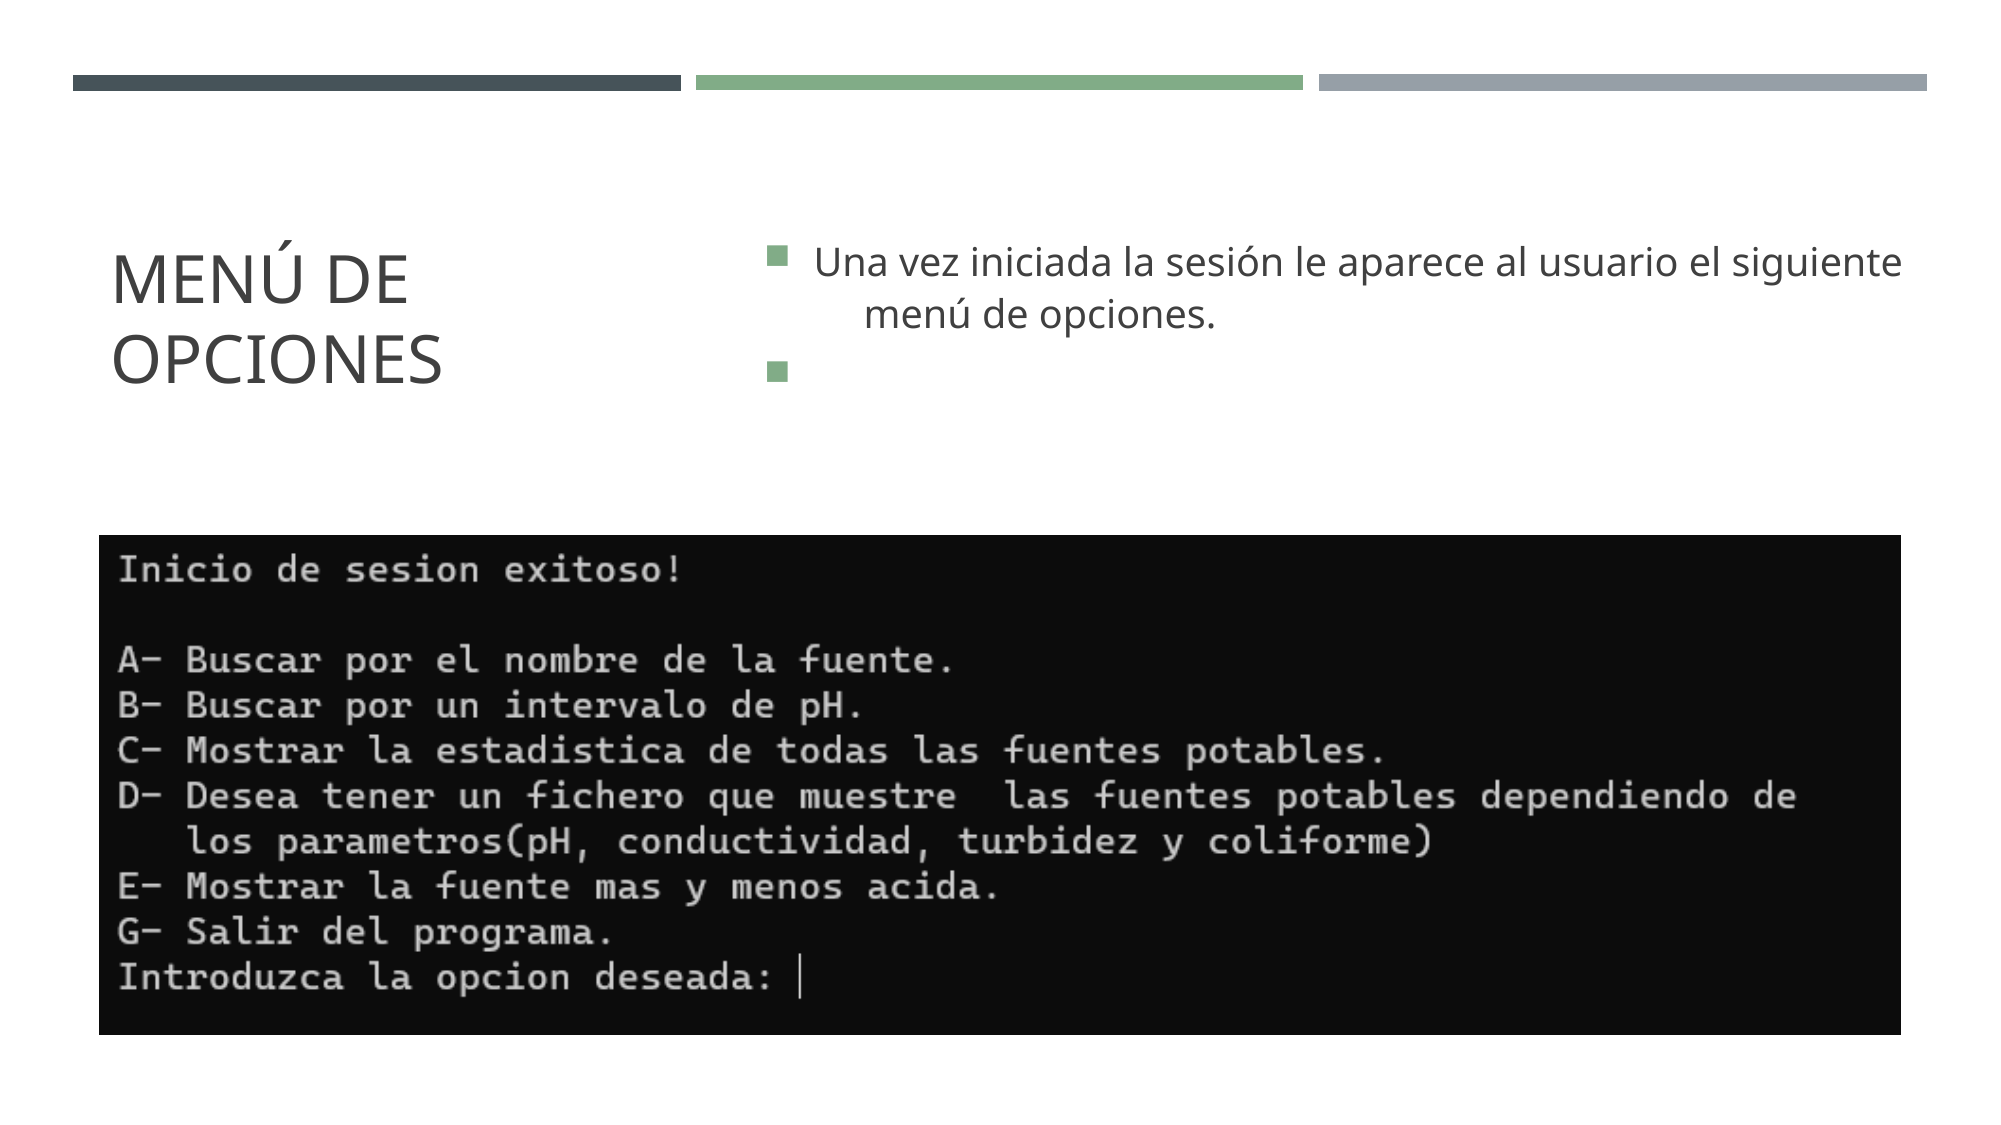

# Menú de opciones
Una vez iniciada la sesión le aparece al usuario el siguiente menú de opciones.